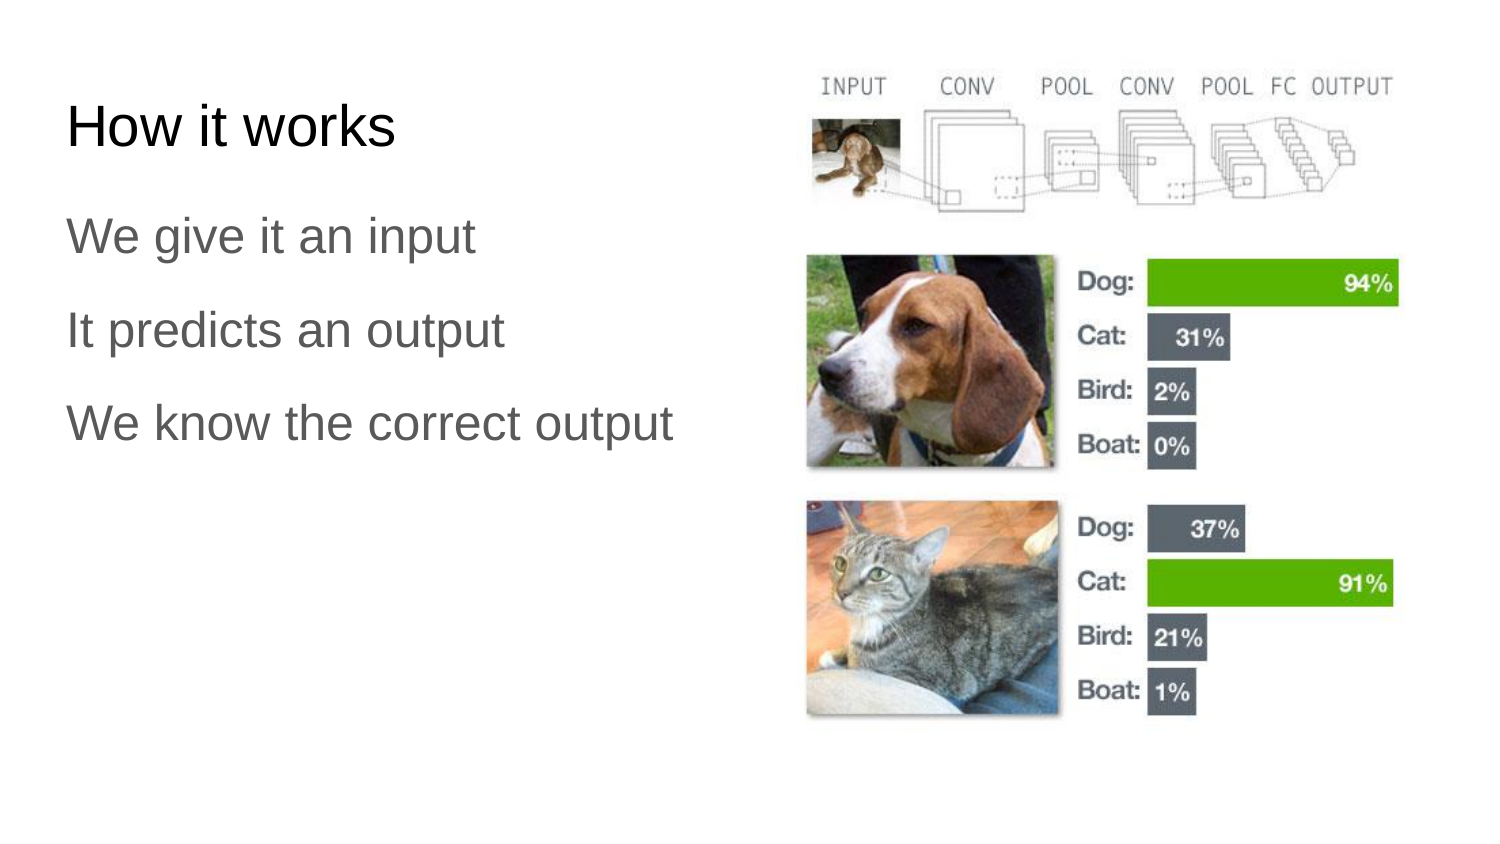

# How it works
We give it an input
It predicts an output
We know the correct output